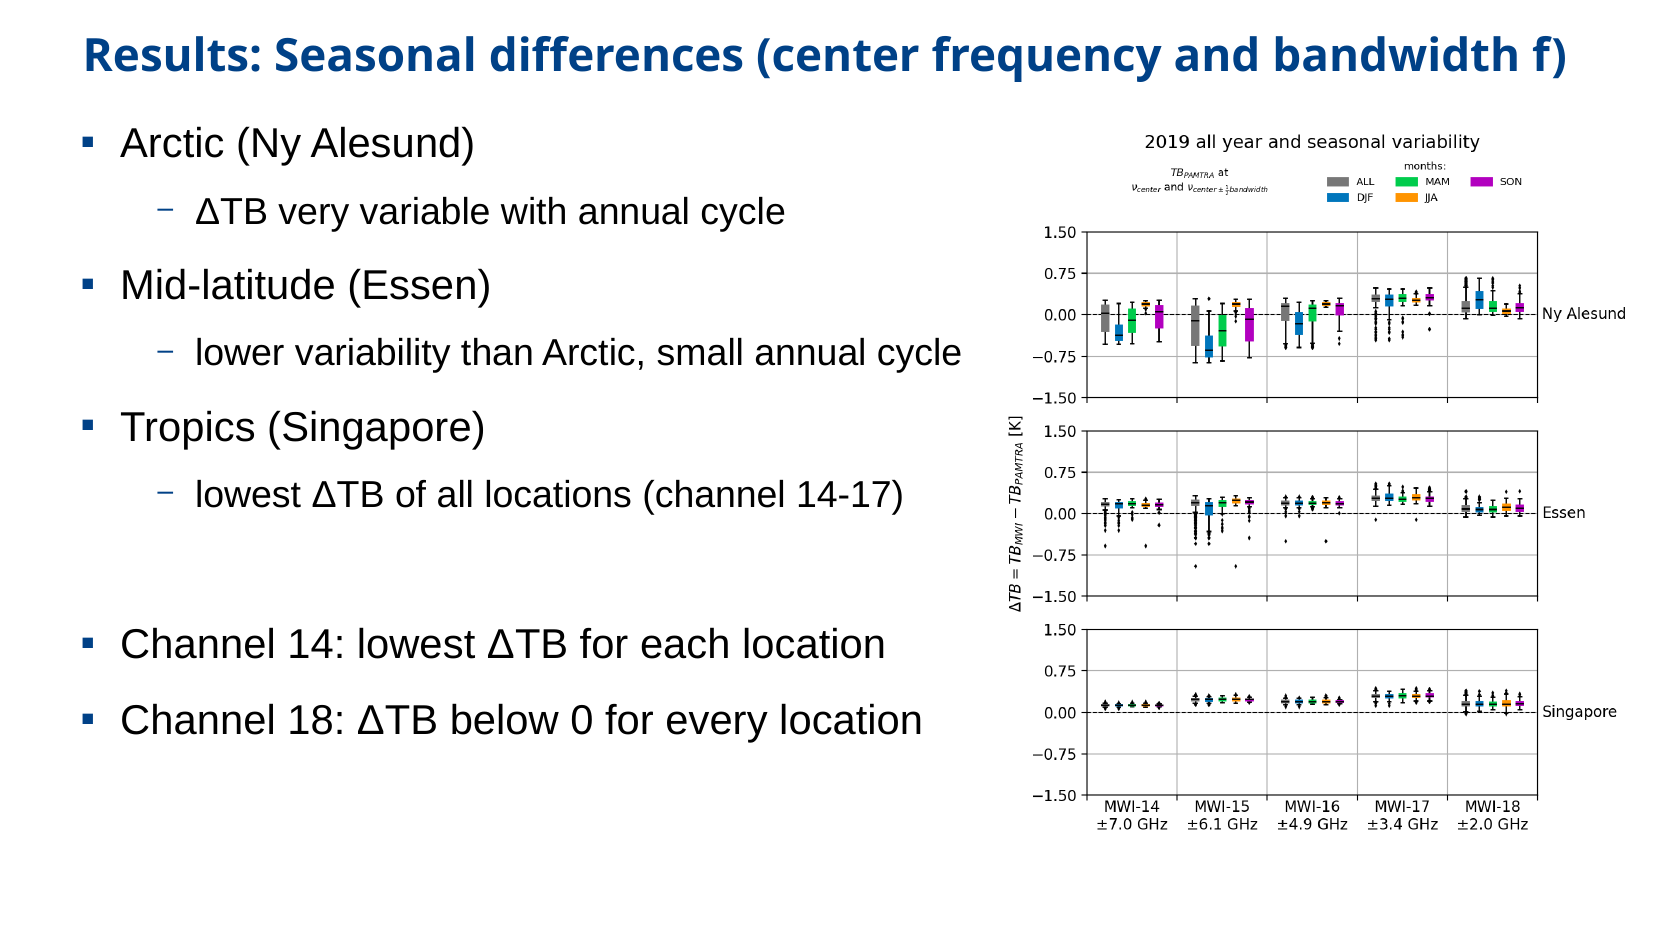

# Results: Seasonal differences (center frequency and bandwidth f)
Arctic (Ny Alesund)
ΔTB very variable with annual cycle
Mid-latitude (Essen)
lower variability than Arctic, small annual cycle
Tropics (Singapore)
lowest ΔTB of all locations (channel 14-17)
Channel 14: lowest ΔTB for each location
Channel 18: ΔTB below 0 for every location